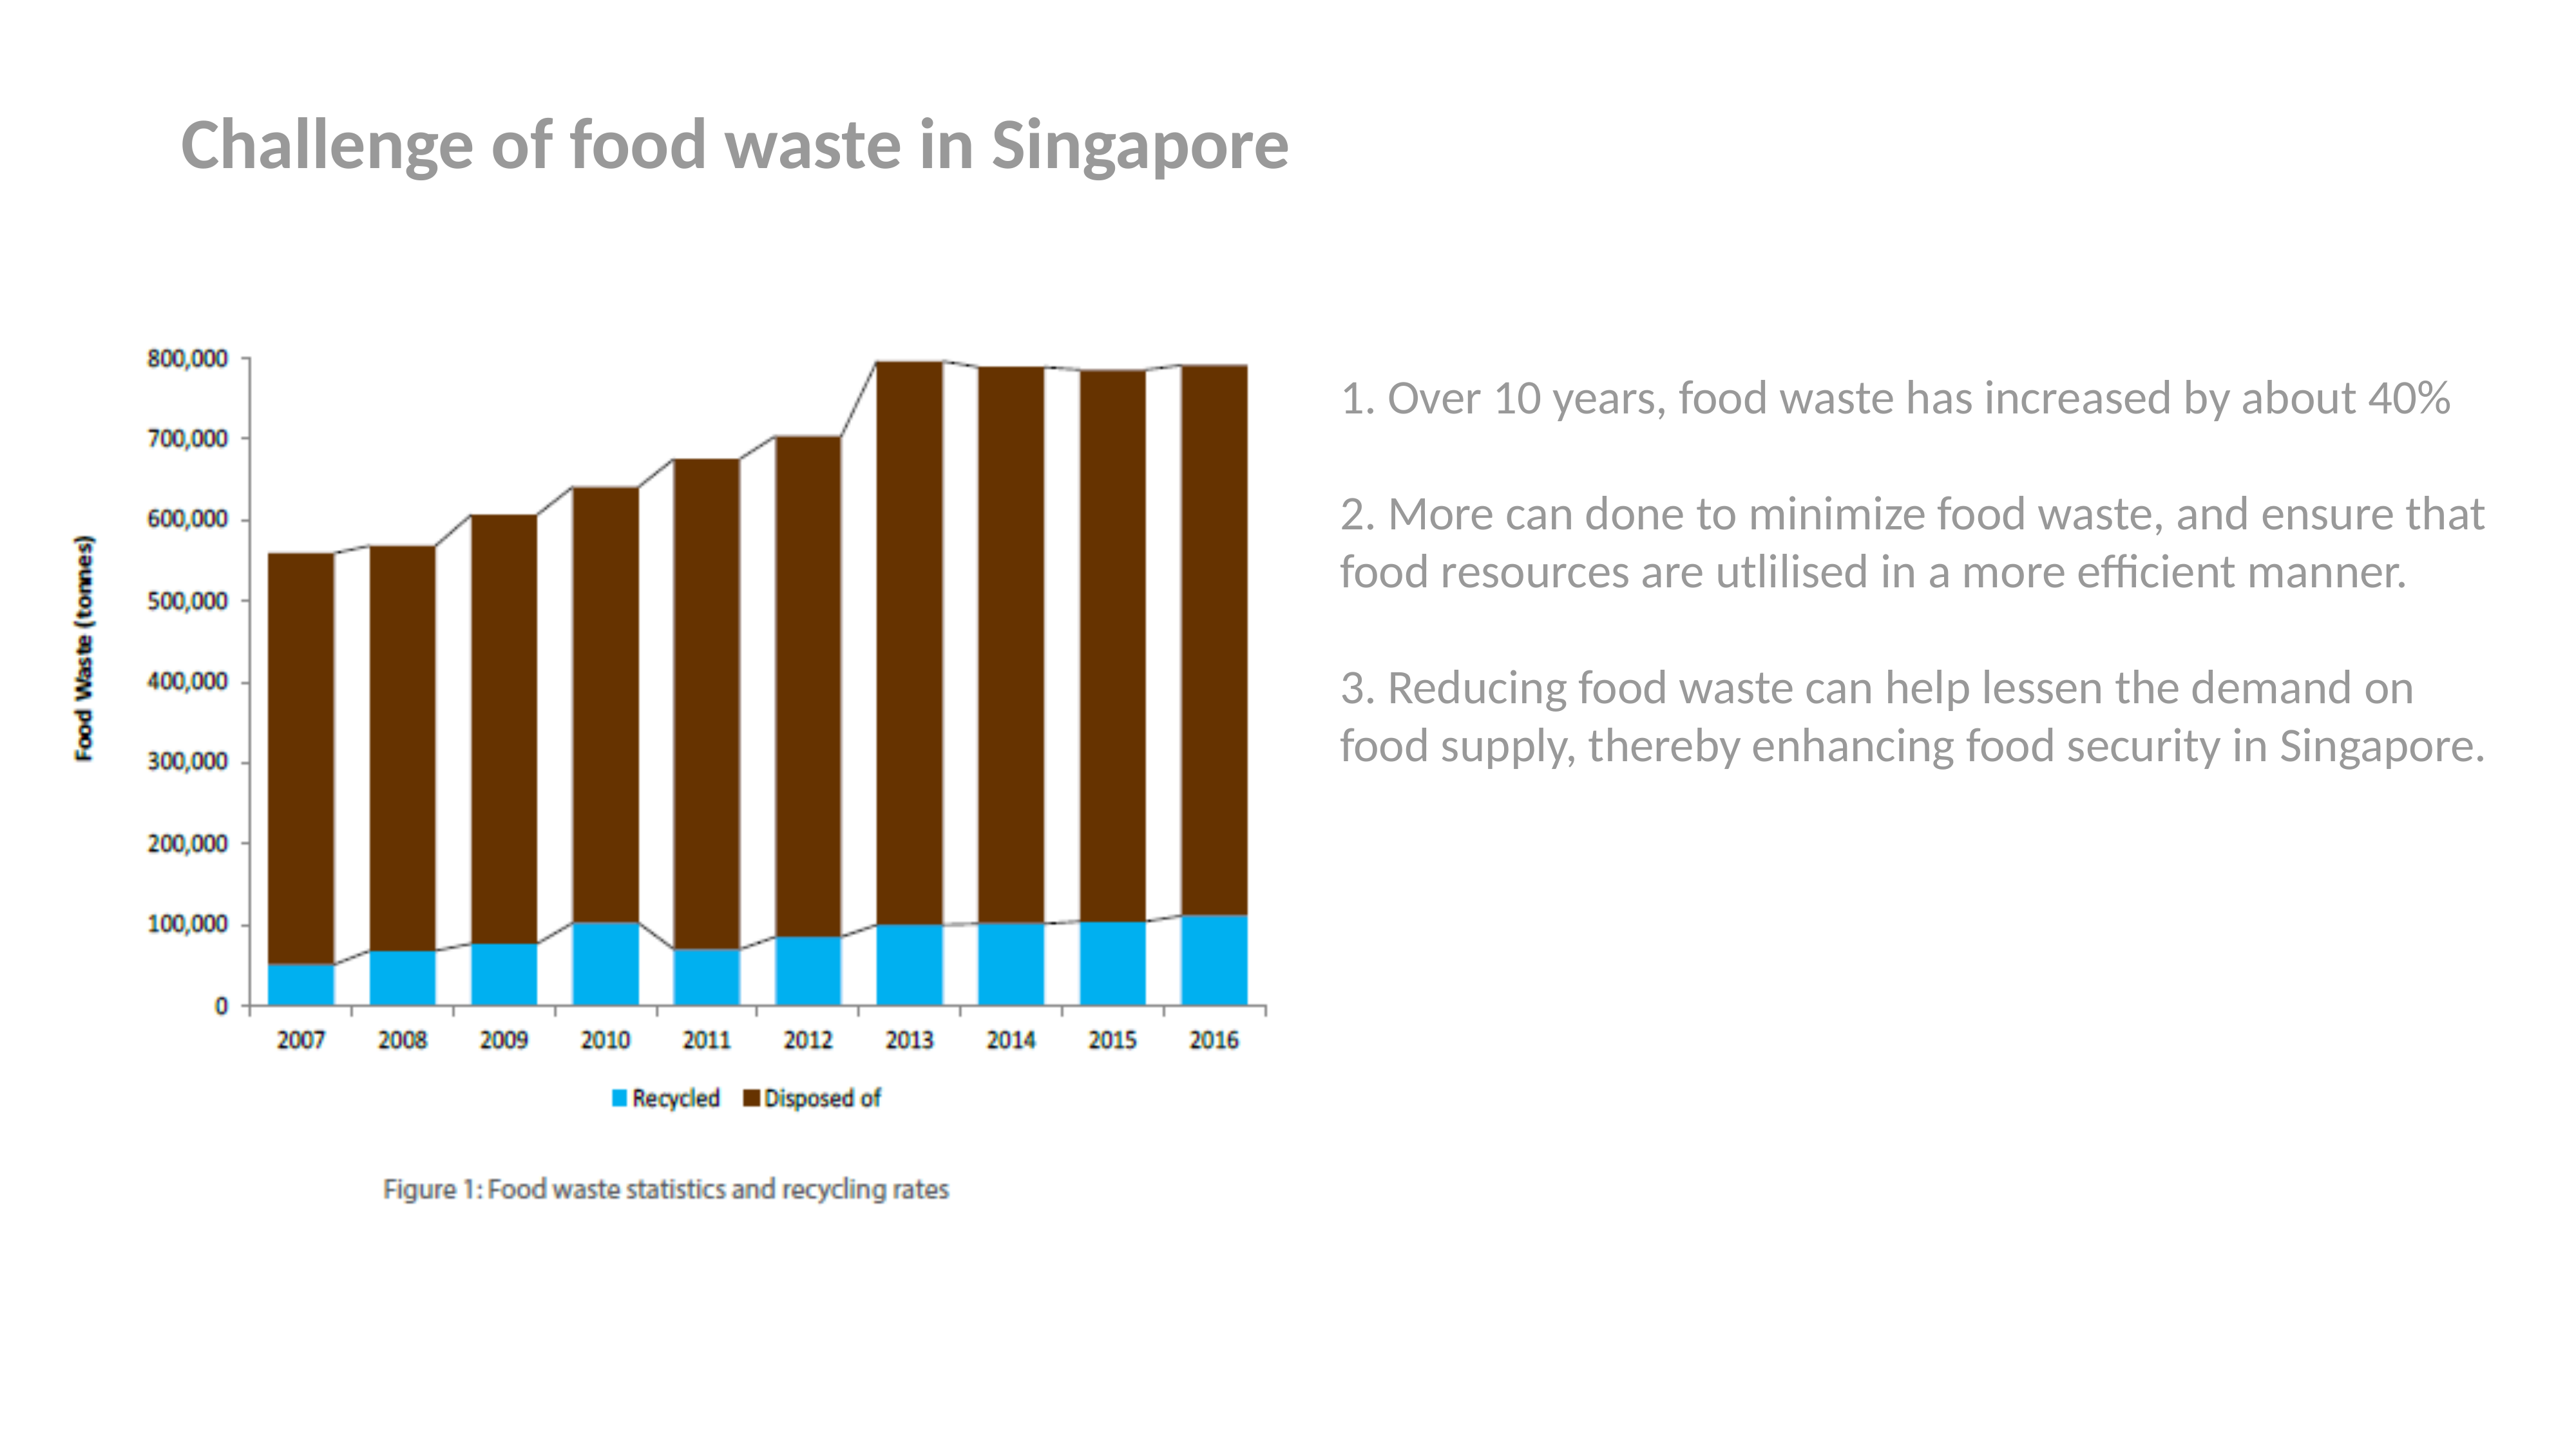

Challenge of food waste in Singapore
1. Over 10 years, food waste has increased by about 40%
2. More can done to minimize food waste, and ensure that
food resources are utlilised in a more efficient manner.
3. Reducing food waste can help lessen the demand on
food supply, thereby enhancing food security in Singapore.